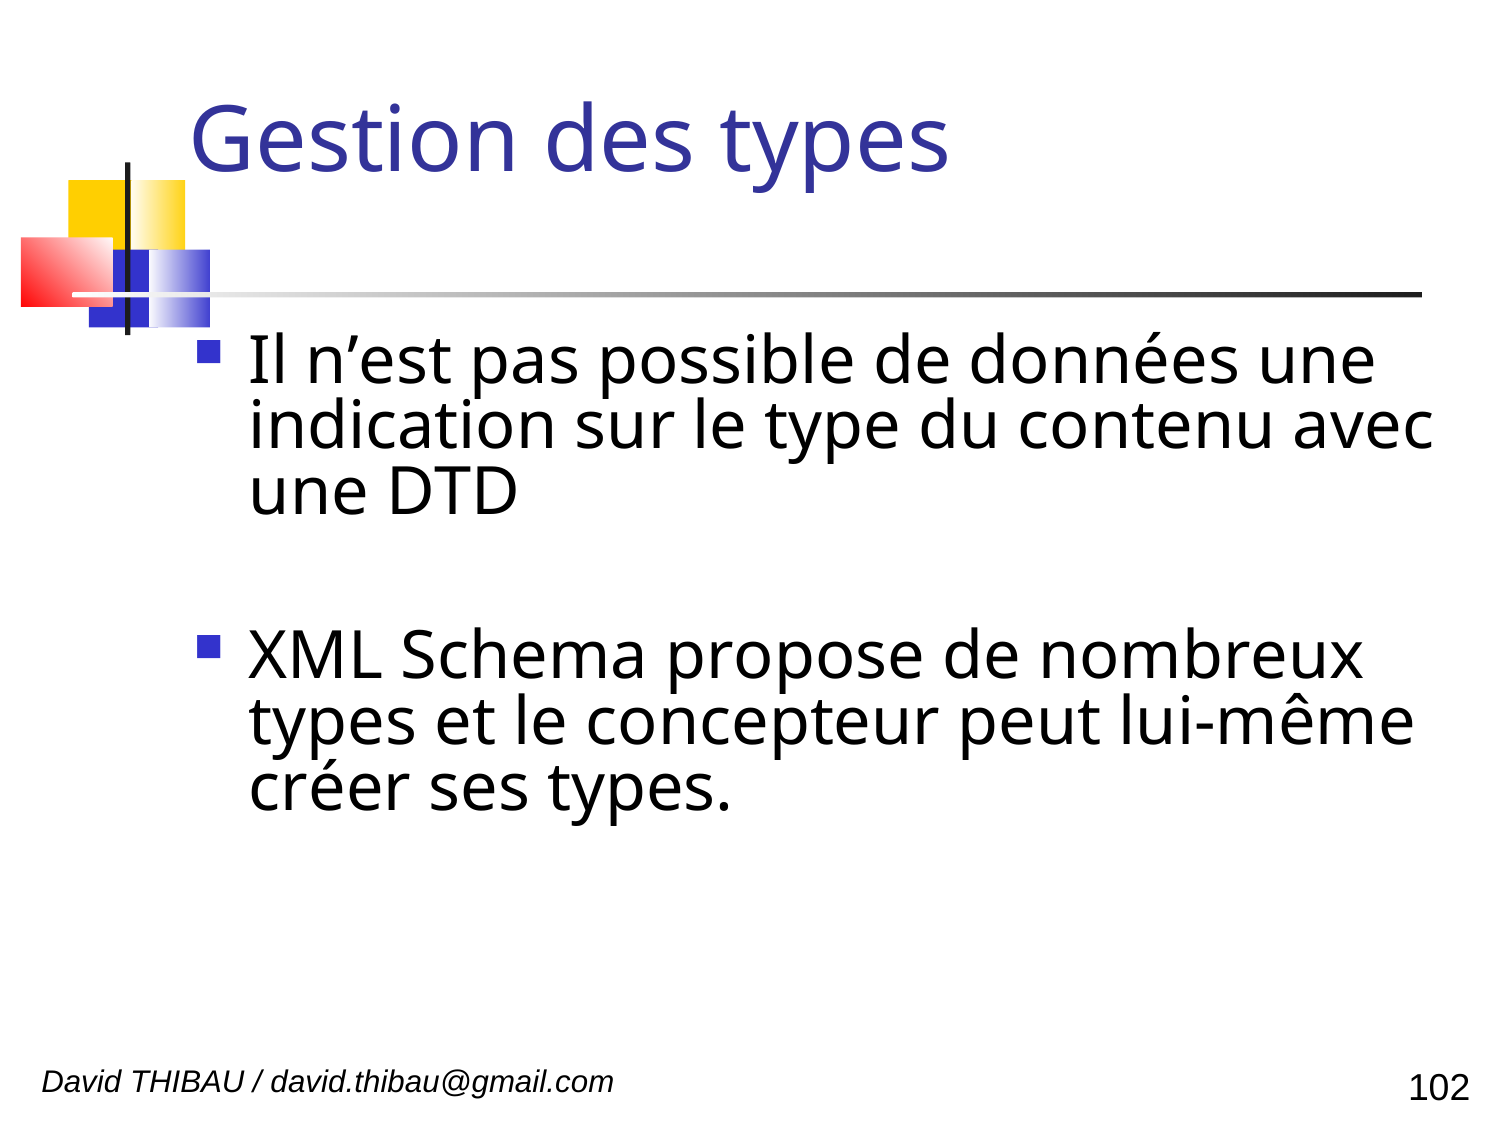

# Gestion des types
Il n’est pas possible de données une indication sur le type du contenu avec une DTD
XML Schema propose de nombreux types et le concepteur peut lui-même créer ses types.